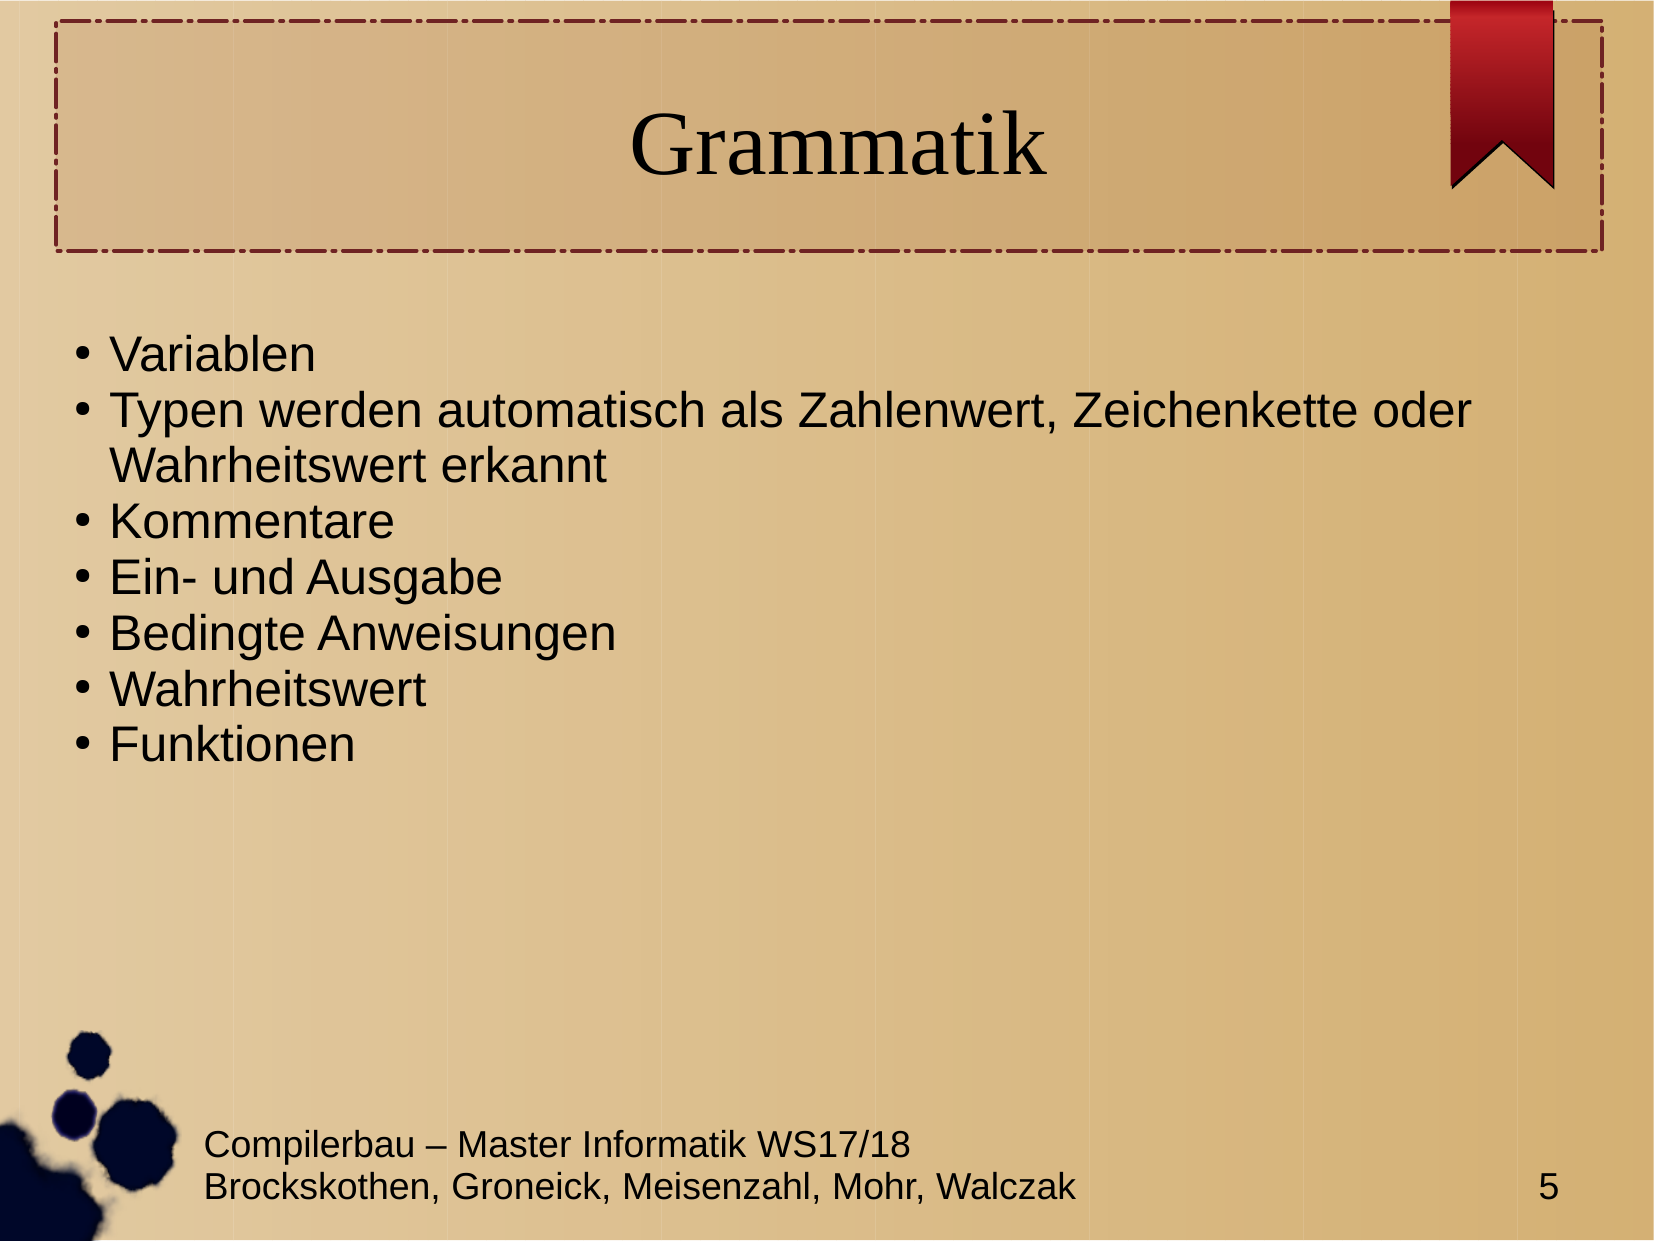

# Grammatik
Variablen
Typen werden automatisch als Zahlenwert, Zeichenkette oder Wahrheitswert erkannt
Kommentare
Ein- und Ausgabe
Bedingte Anweisungen
Wahrheitswert
Funktionen